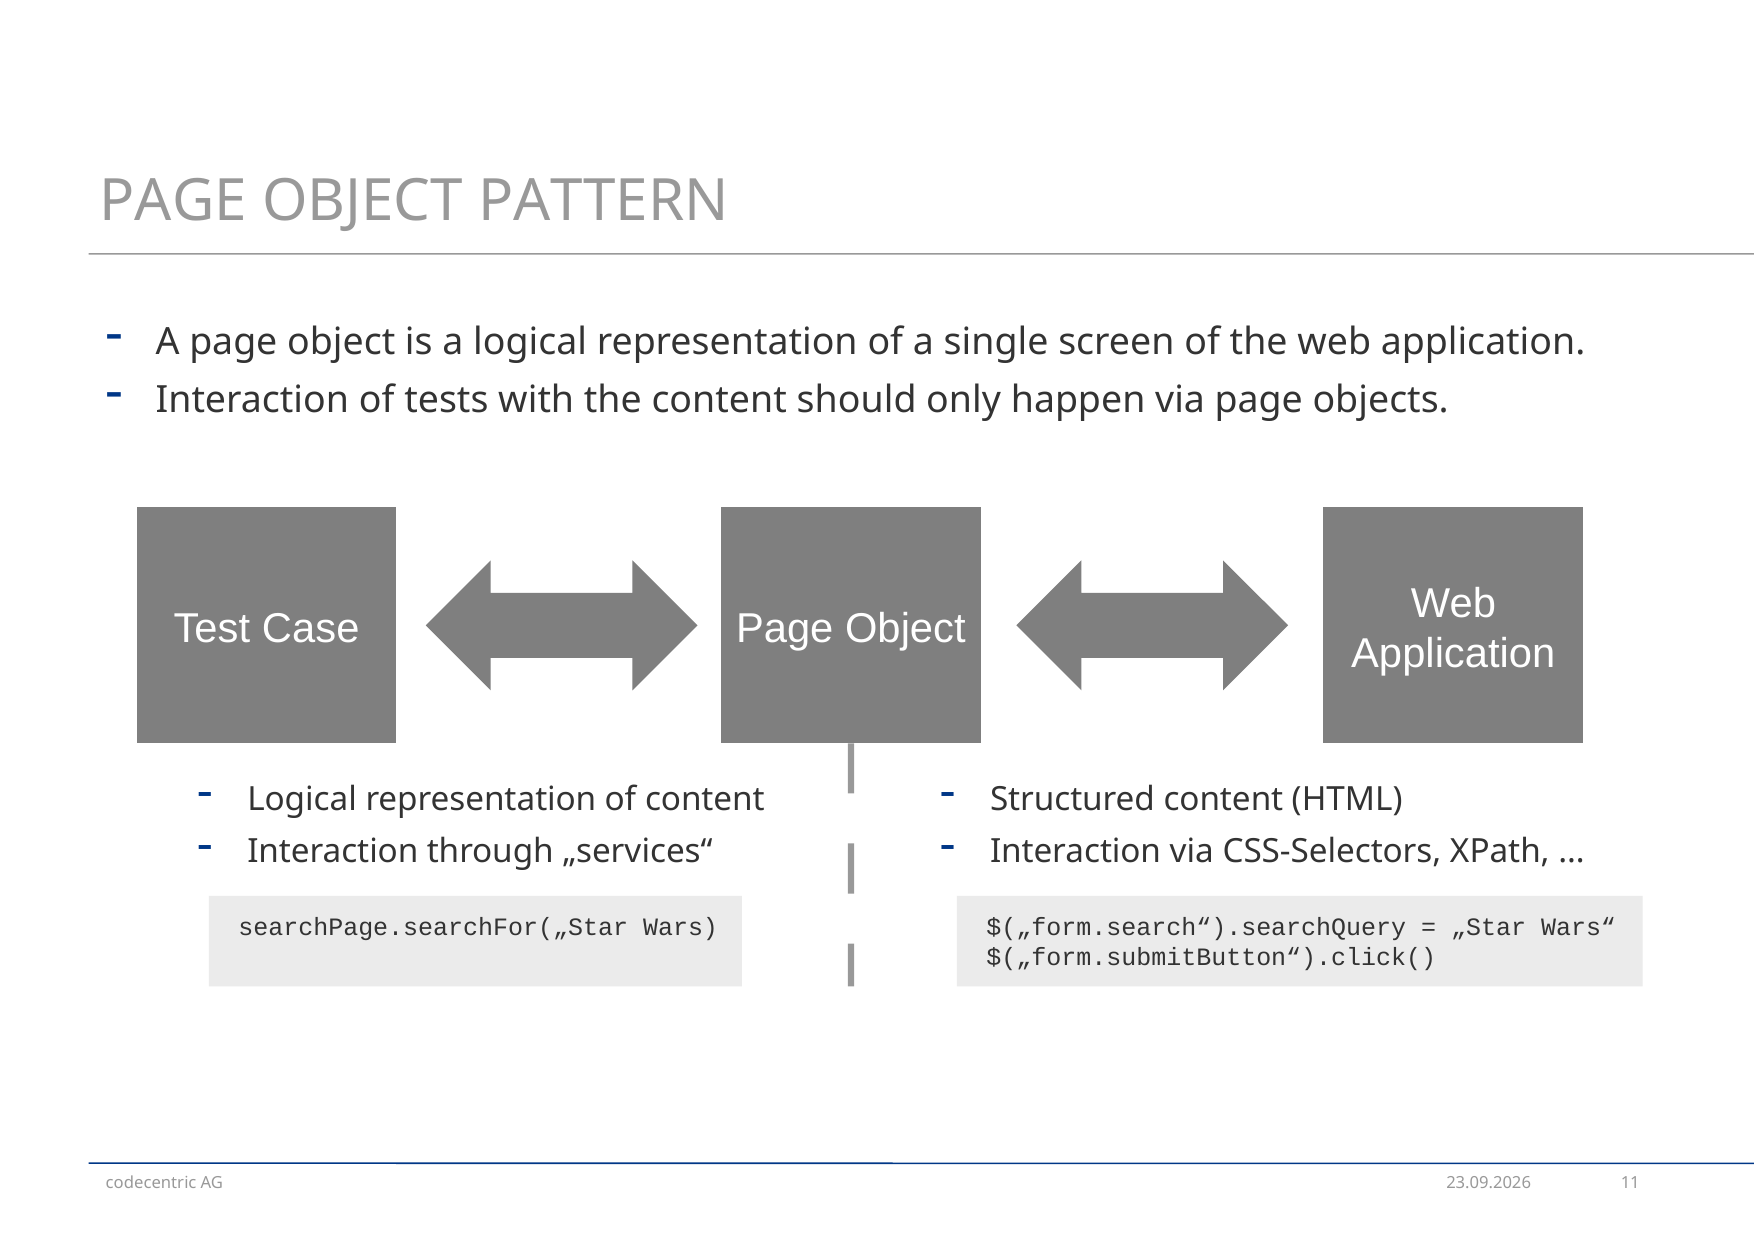

# Page Object Pattern
A page object is a logical representation of a single screen of the web application.
Interaction of tests with the content should only happen via page objects.
Test Case
Page Object
Web Application
Logical representation of content
Interaction through „services“
Structured content (HTML)
Interaction via CSS-Selectors, XPath, …
searchPage.searchFor(„Star Wars)
$(„form.search“).searchQuery = „Star Wars“
$(„form.submitButton“).click()